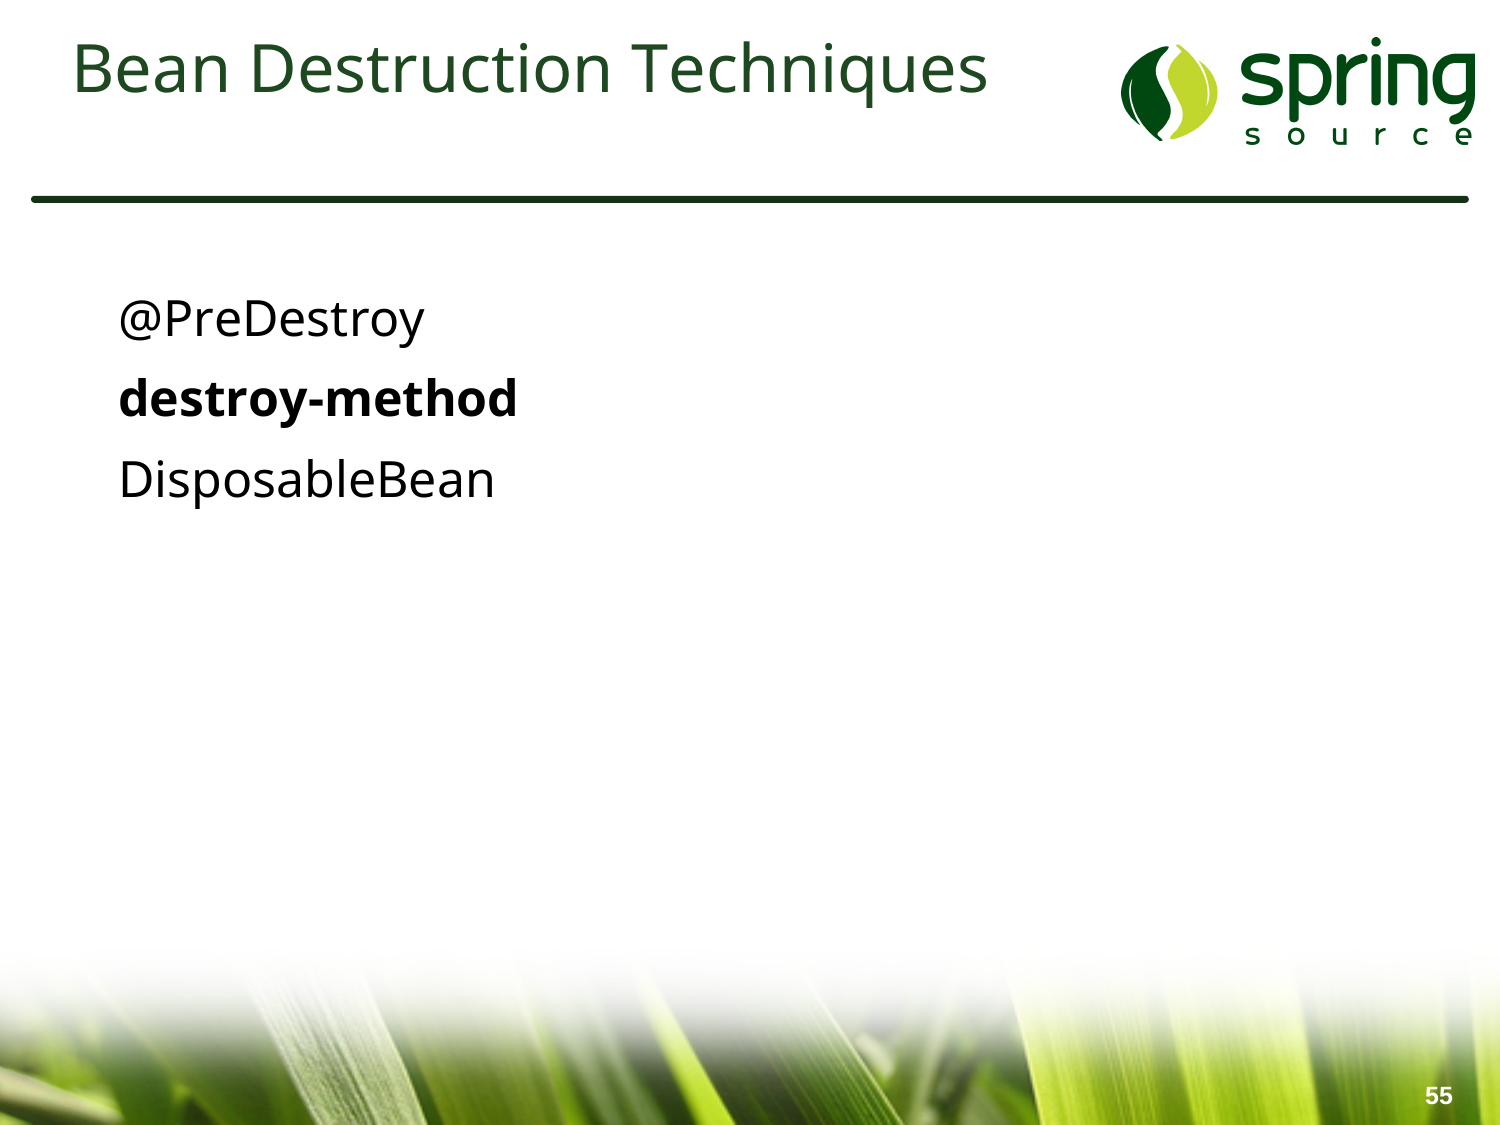

# Bean Destruction Techniques
@PreDestroy
destroy-method
DisposableBean